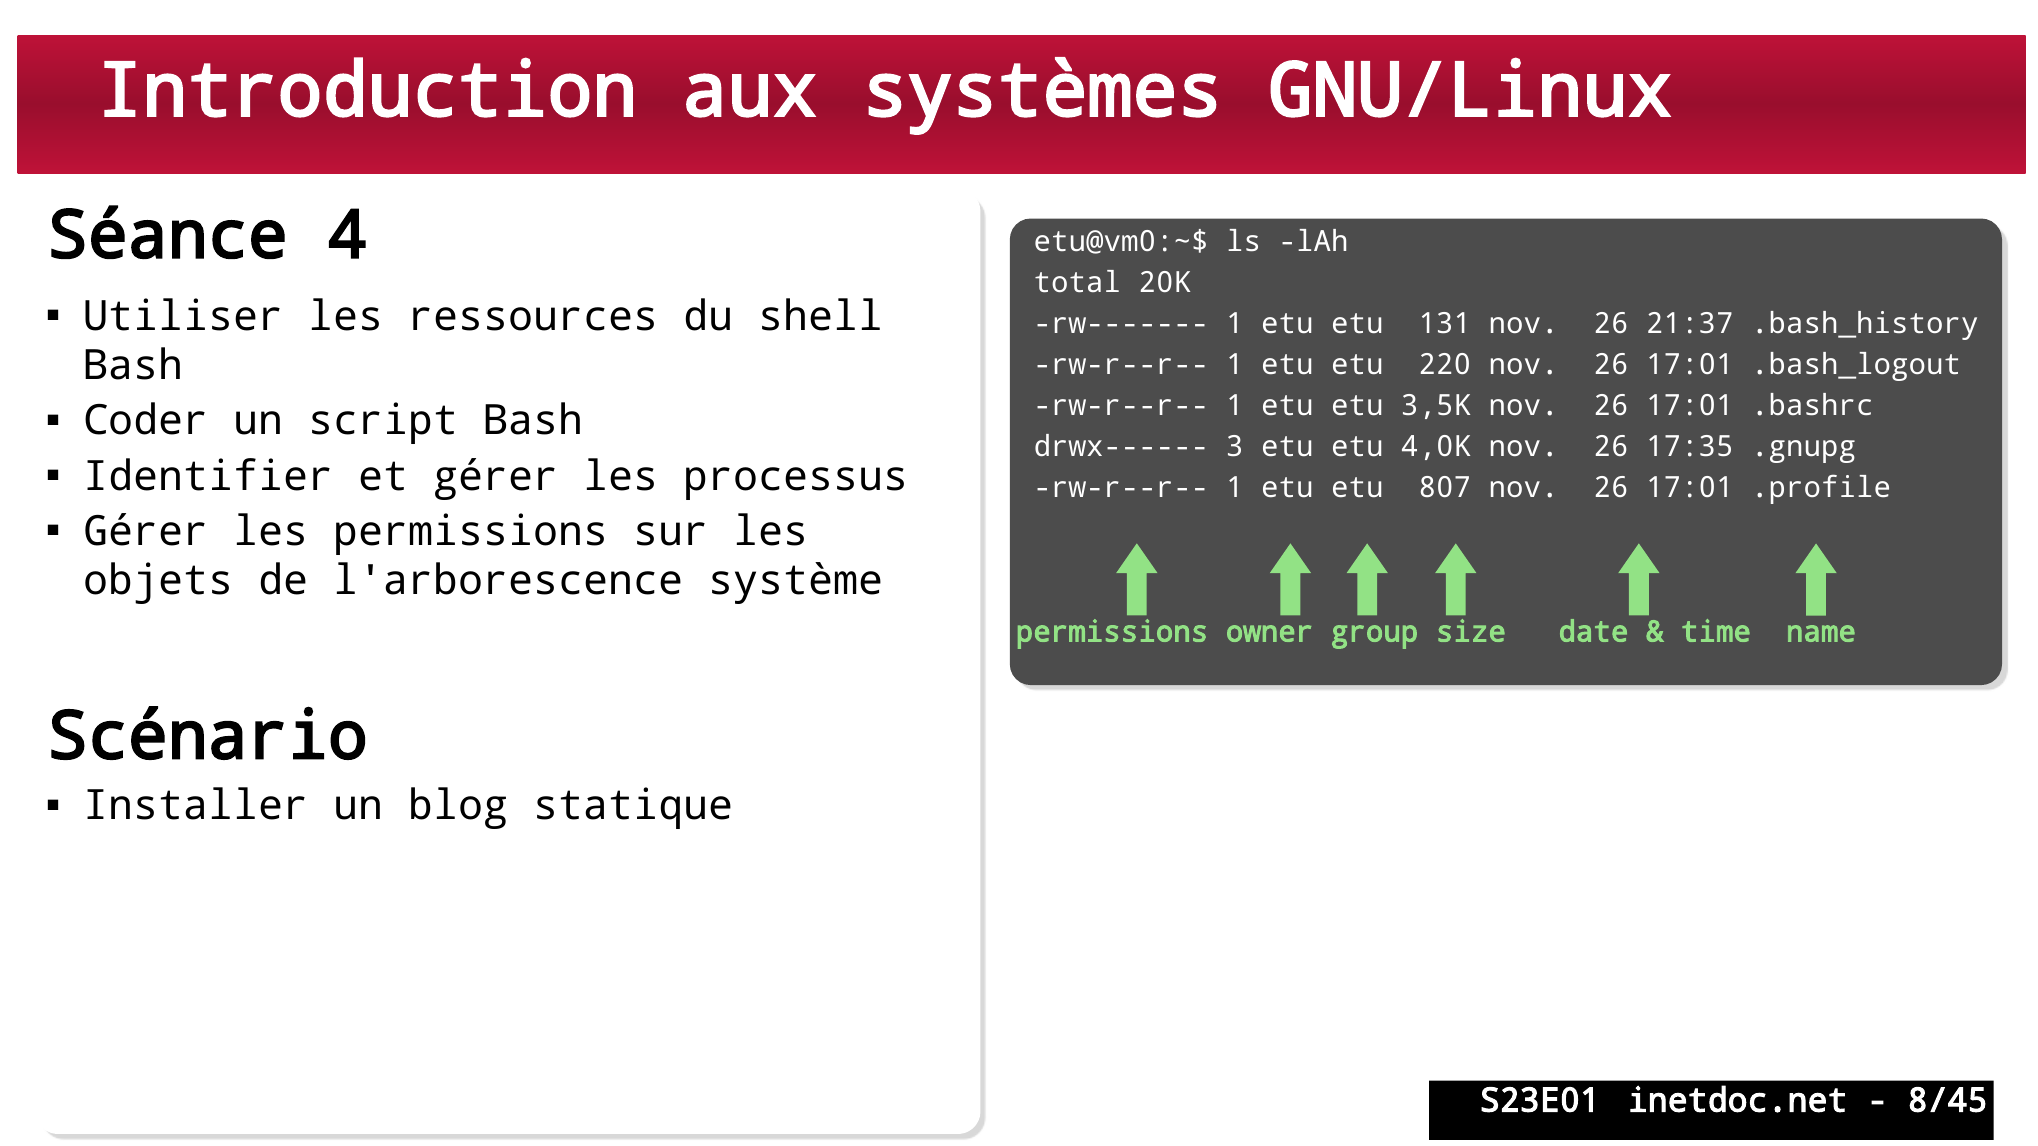

Introduction aux systèmes GNU/Linux
Séance 4
Utiliser les ressources du shell Bash
Coder un script Bash
Identifier et gérer les processus
Gérer les permissions sur les objets de l'arborescence système
Scénario
Installer un blog statique
 etu@vm0:~$ ls -lAh
 total 20K
 -rw------- 1 etu etu 131 nov. 26 21:37 .bash_history
 -rw-r--r-- 1 etu etu 220 nov. 26 17:01 .bash_logout
 -rw-r--r-- 1 etu etu 3,5K nov. 26 17:01 .bashrc
 drwx------ 3 etu etu 4,0K nov. 26 17:35 .gnupg
 -rw-r--r-- 1 etu etu 807 nov. 26 17:01 .profile
permissions owner group size date & time name
S23E01	inetdoc.net - /45